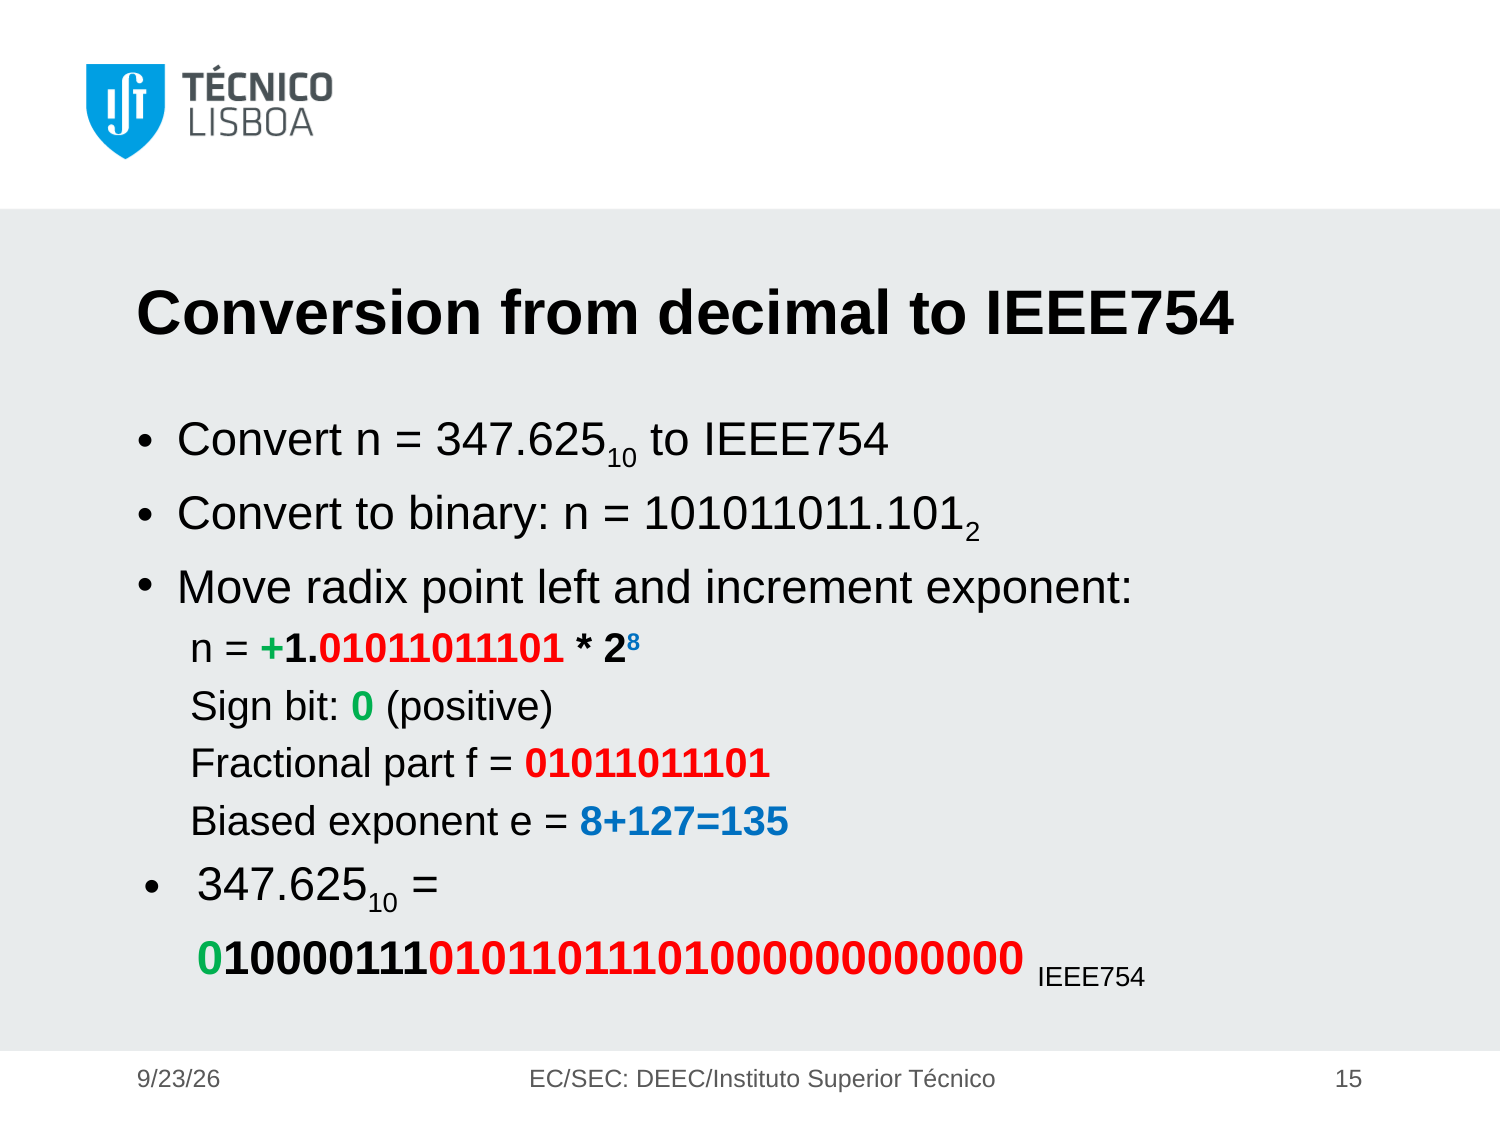

# Conversion from decimal to IEEE754
Convert n = 347.62510 to IEEE754
Convert to binary: n = 101011011.1012
Move radix point left and increment exponent:
n = +1.01011011101 * 28
Sign bit: 0 (positive)
Fractional part f = 01011011101
Biased exponent e = 8+127=135
347.62510 =
01000011101011011101000000000000 IEEE754
EC/SEC: DEEC/Instituto Superior Técnico